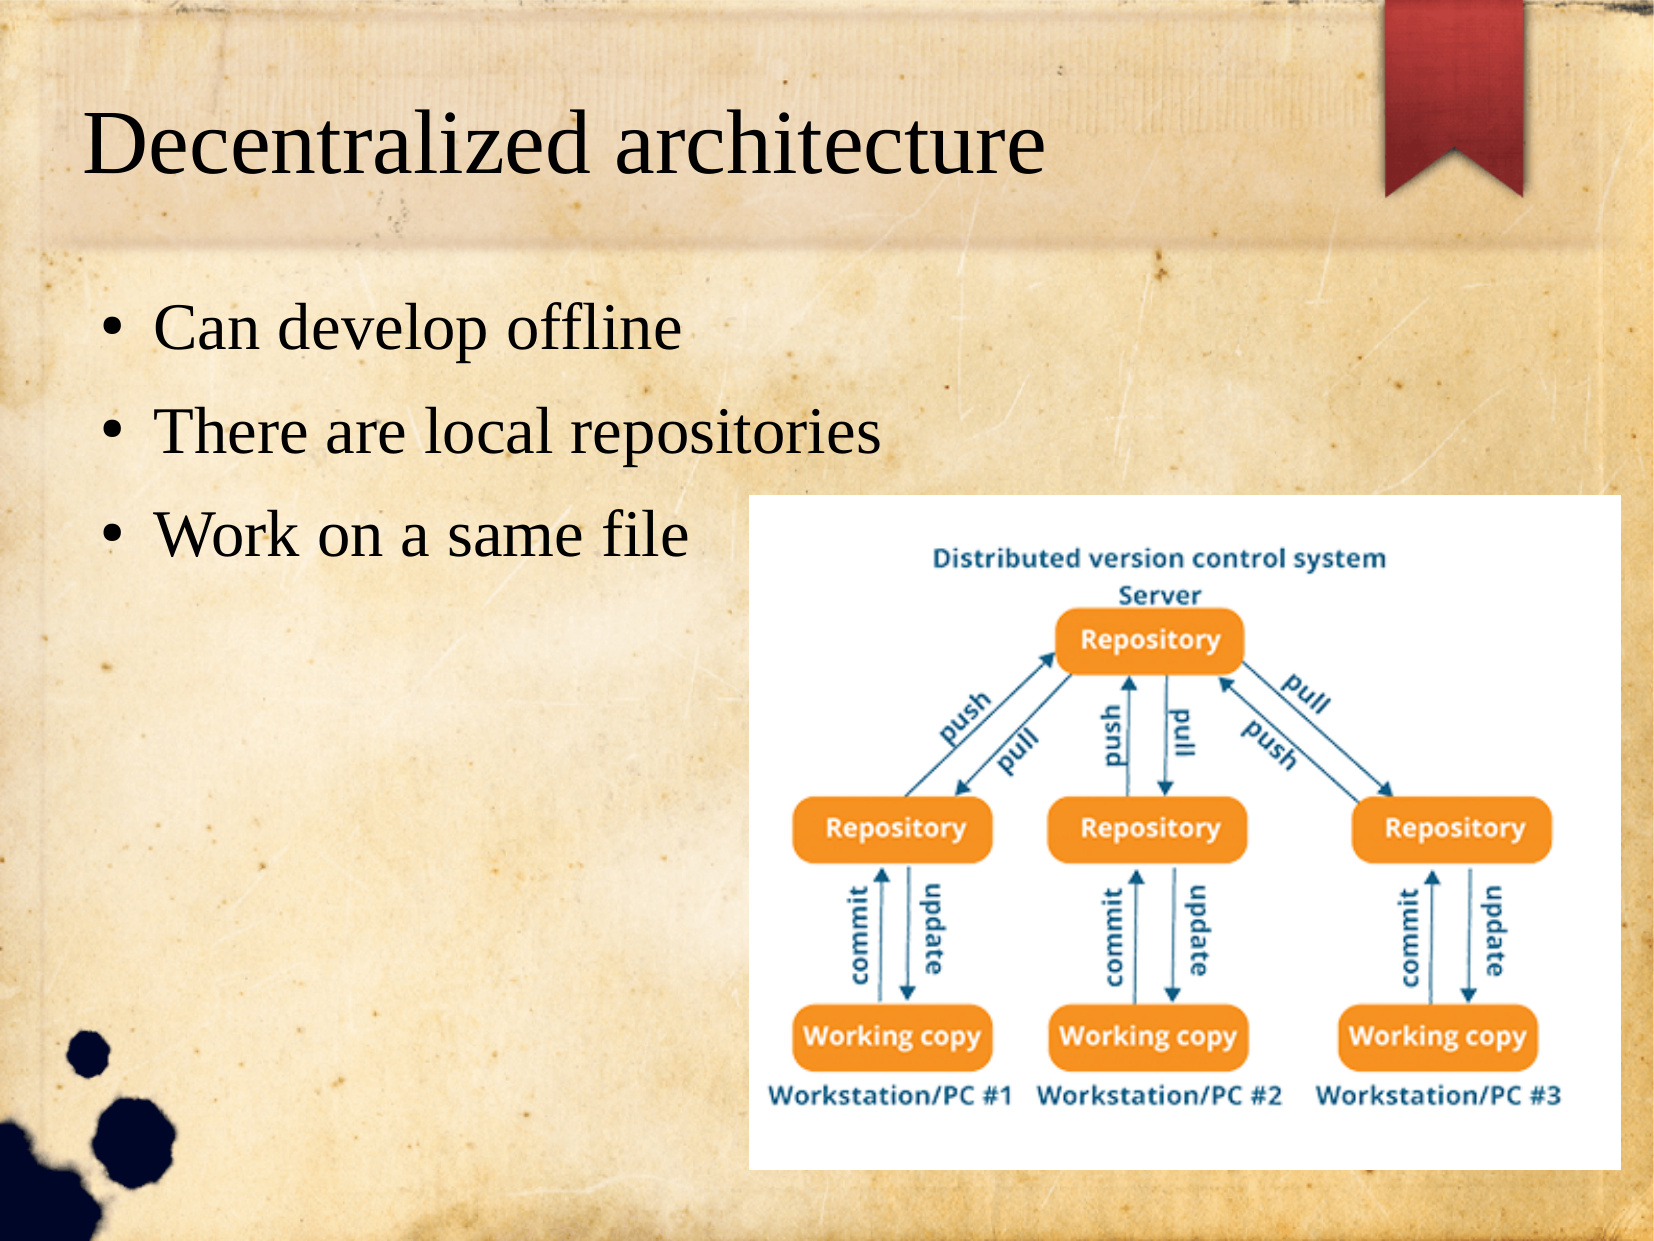

# Decentralized architecture
Can develop offline
There are local repositories
Work on a same file